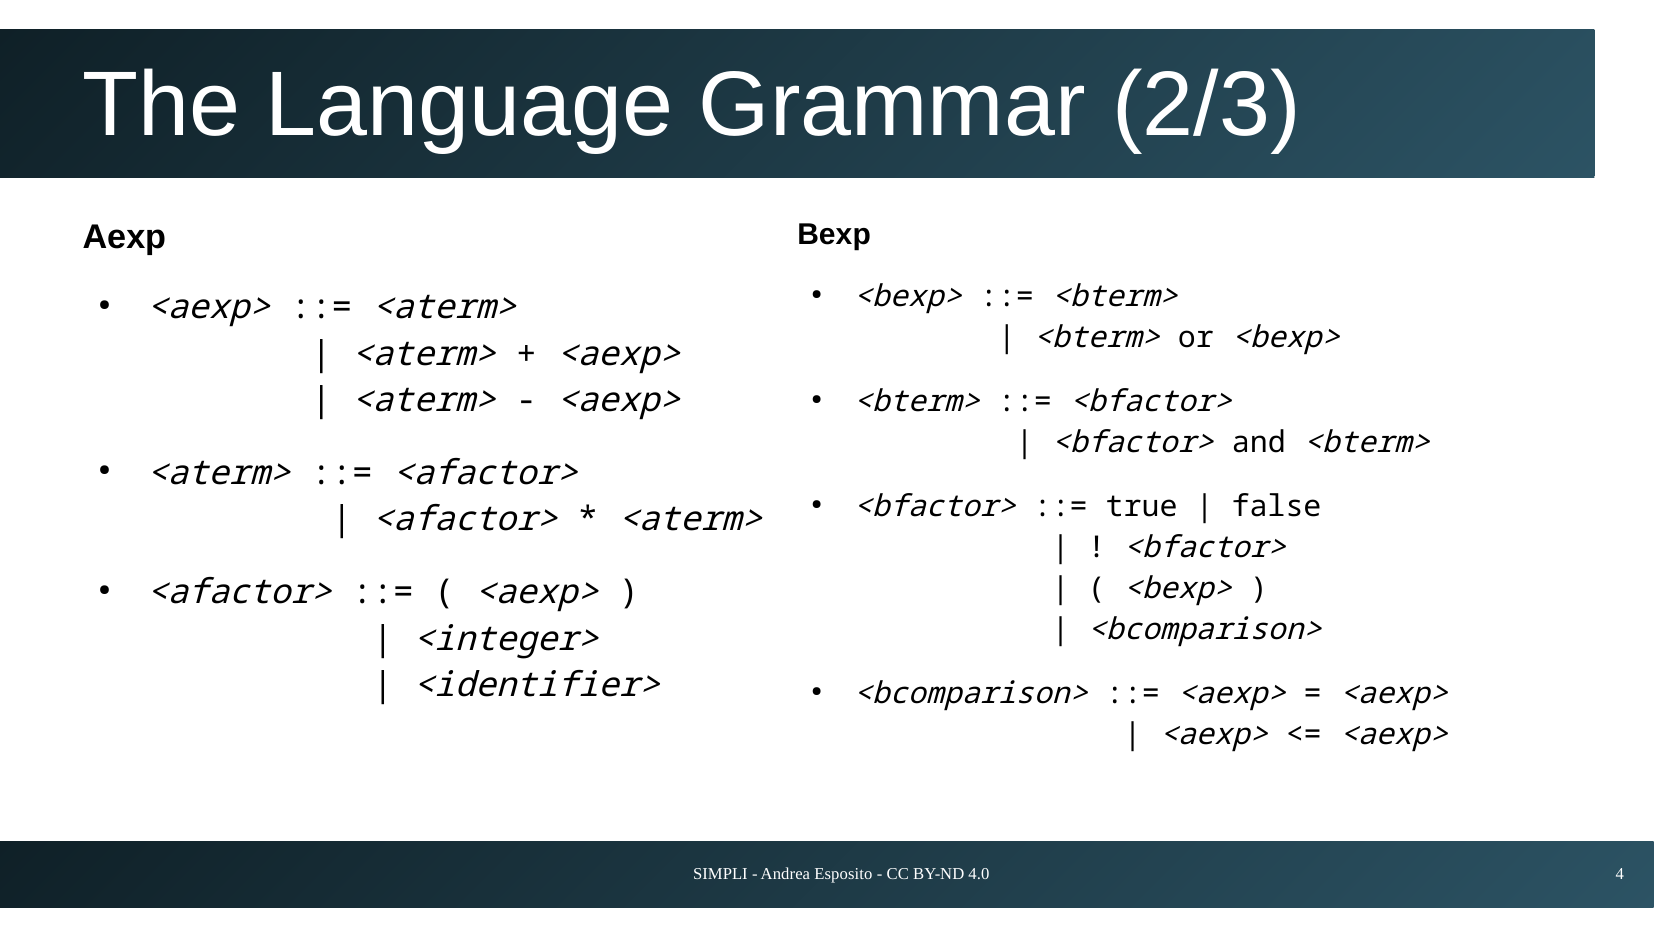

# The Language Grammar (2/3)
Aexp
<aexp> ::= <aterm>
 | <aterm> + <aexp>
 | <aterm> - <aexp>
<aterm> ::= <afactor>
 | <afactor> * <aterm>
<afactor> ::= ( <aexp> )
 | <integer>
 | <identifier>
Bexp
<bexp> ::= <bterm>
 | <bterm> or <bexp>
<bterm> ::= <bfactor>
 | <bfactor> and <bterm>
<bfactor> ::= true | false
 | ! <bfactor>
 | ( <bexp> )
 | <bcomparison>
<bcomparison> ::= <aexp> = <aexp>
 | <aexp> <= <aexp>
SIMPLI - Andrea Esposito - CC BY-ND 4.0
4